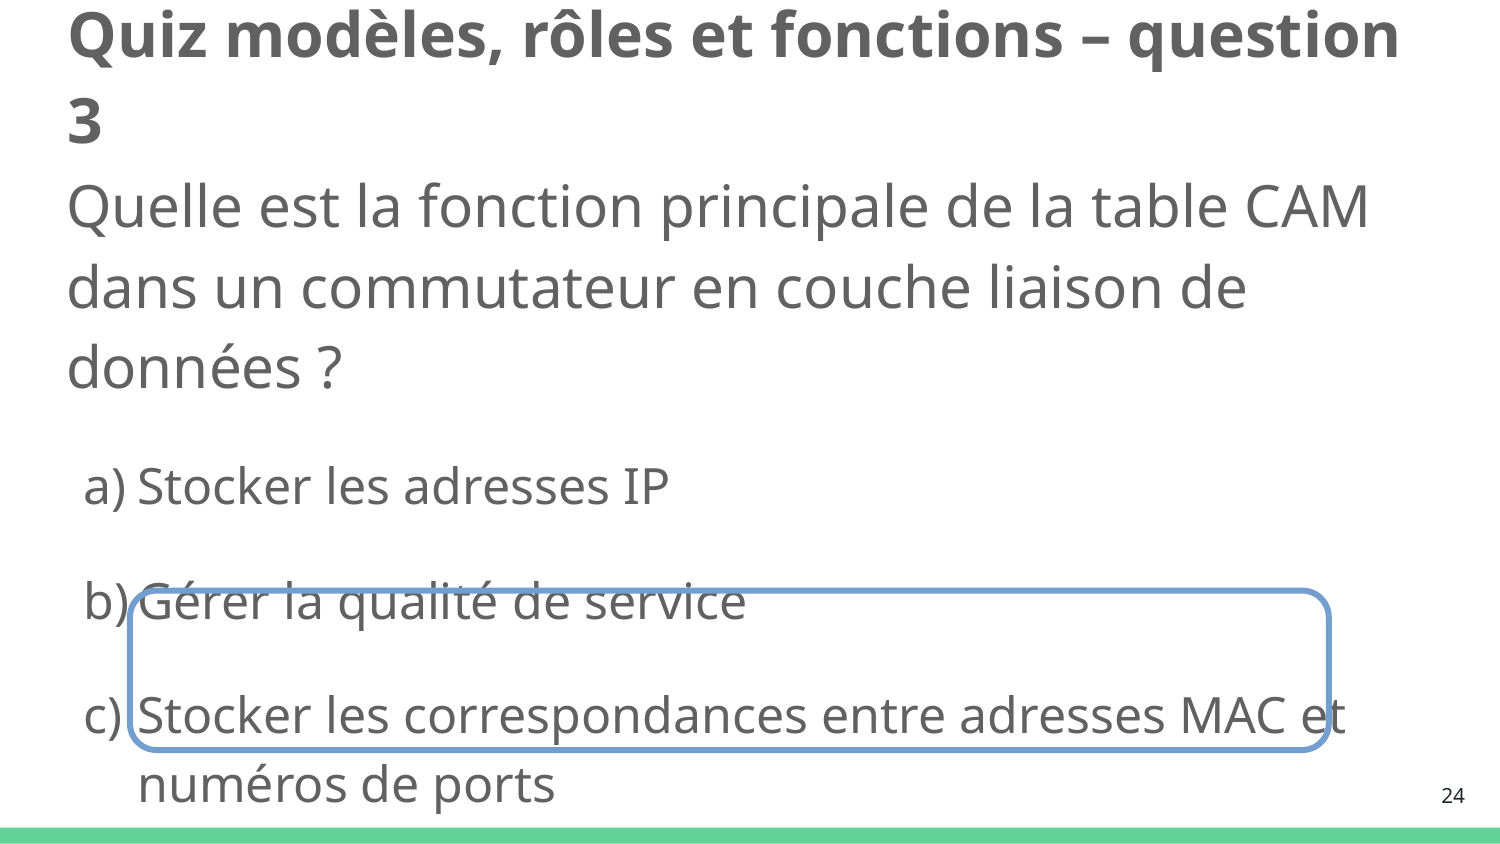

# Quiz modèles, rôles et fonctions – question 3
Quelle est la fonction principale de la table CAM dans un commutateur en couche liaison de données ?
Stocker les adresses IP
Gérer la qualité de service
Stocker les correspondances entre adresses MAC et numéros de ports